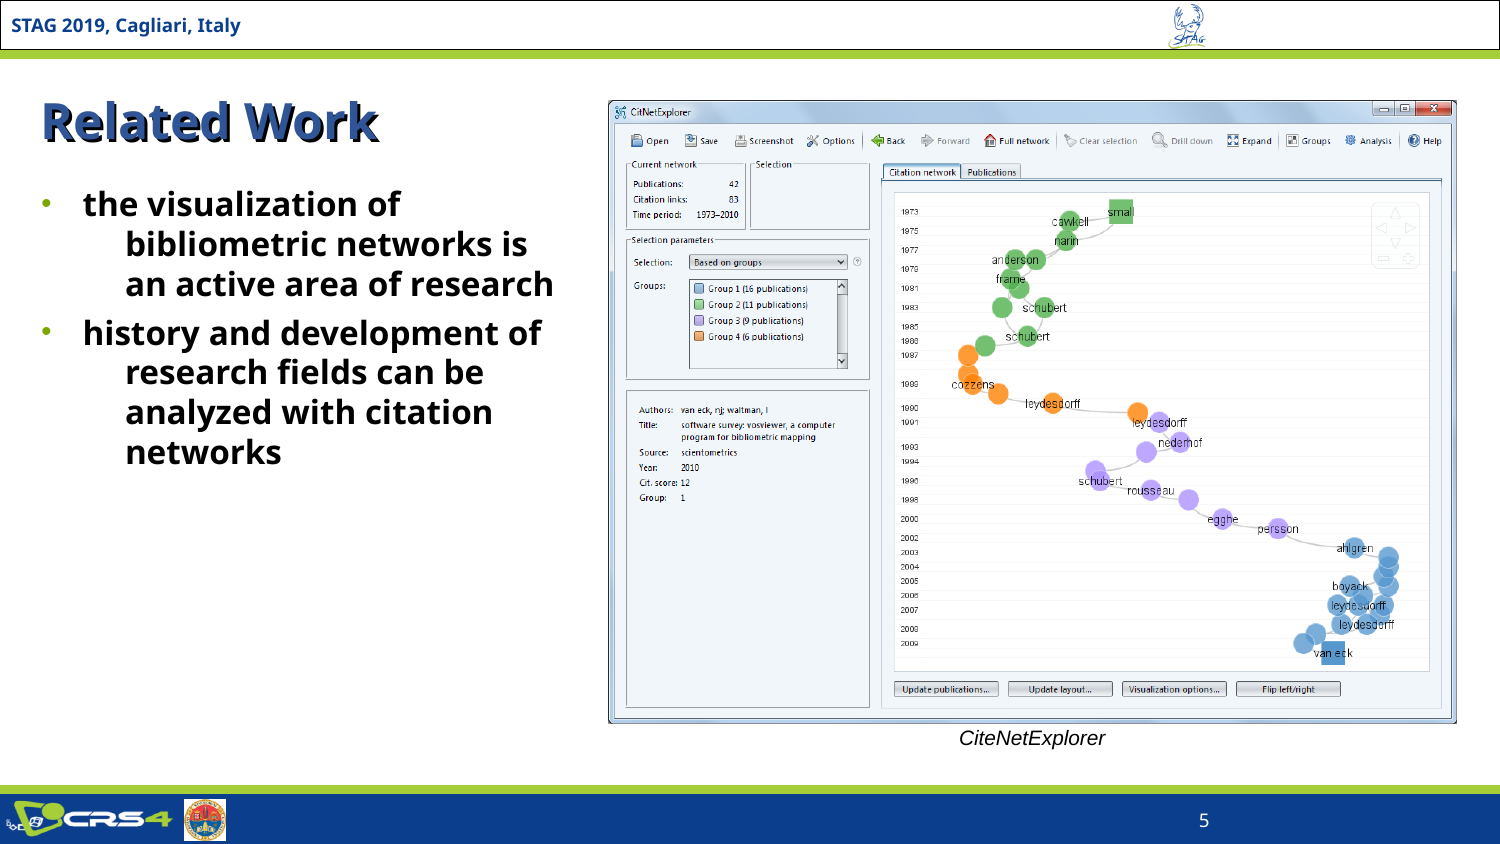

# Related Work
the visualization of bibliometric networks is an active area of research
history and development of research fields can be analyzed with citation networks
CiteNetExplorer